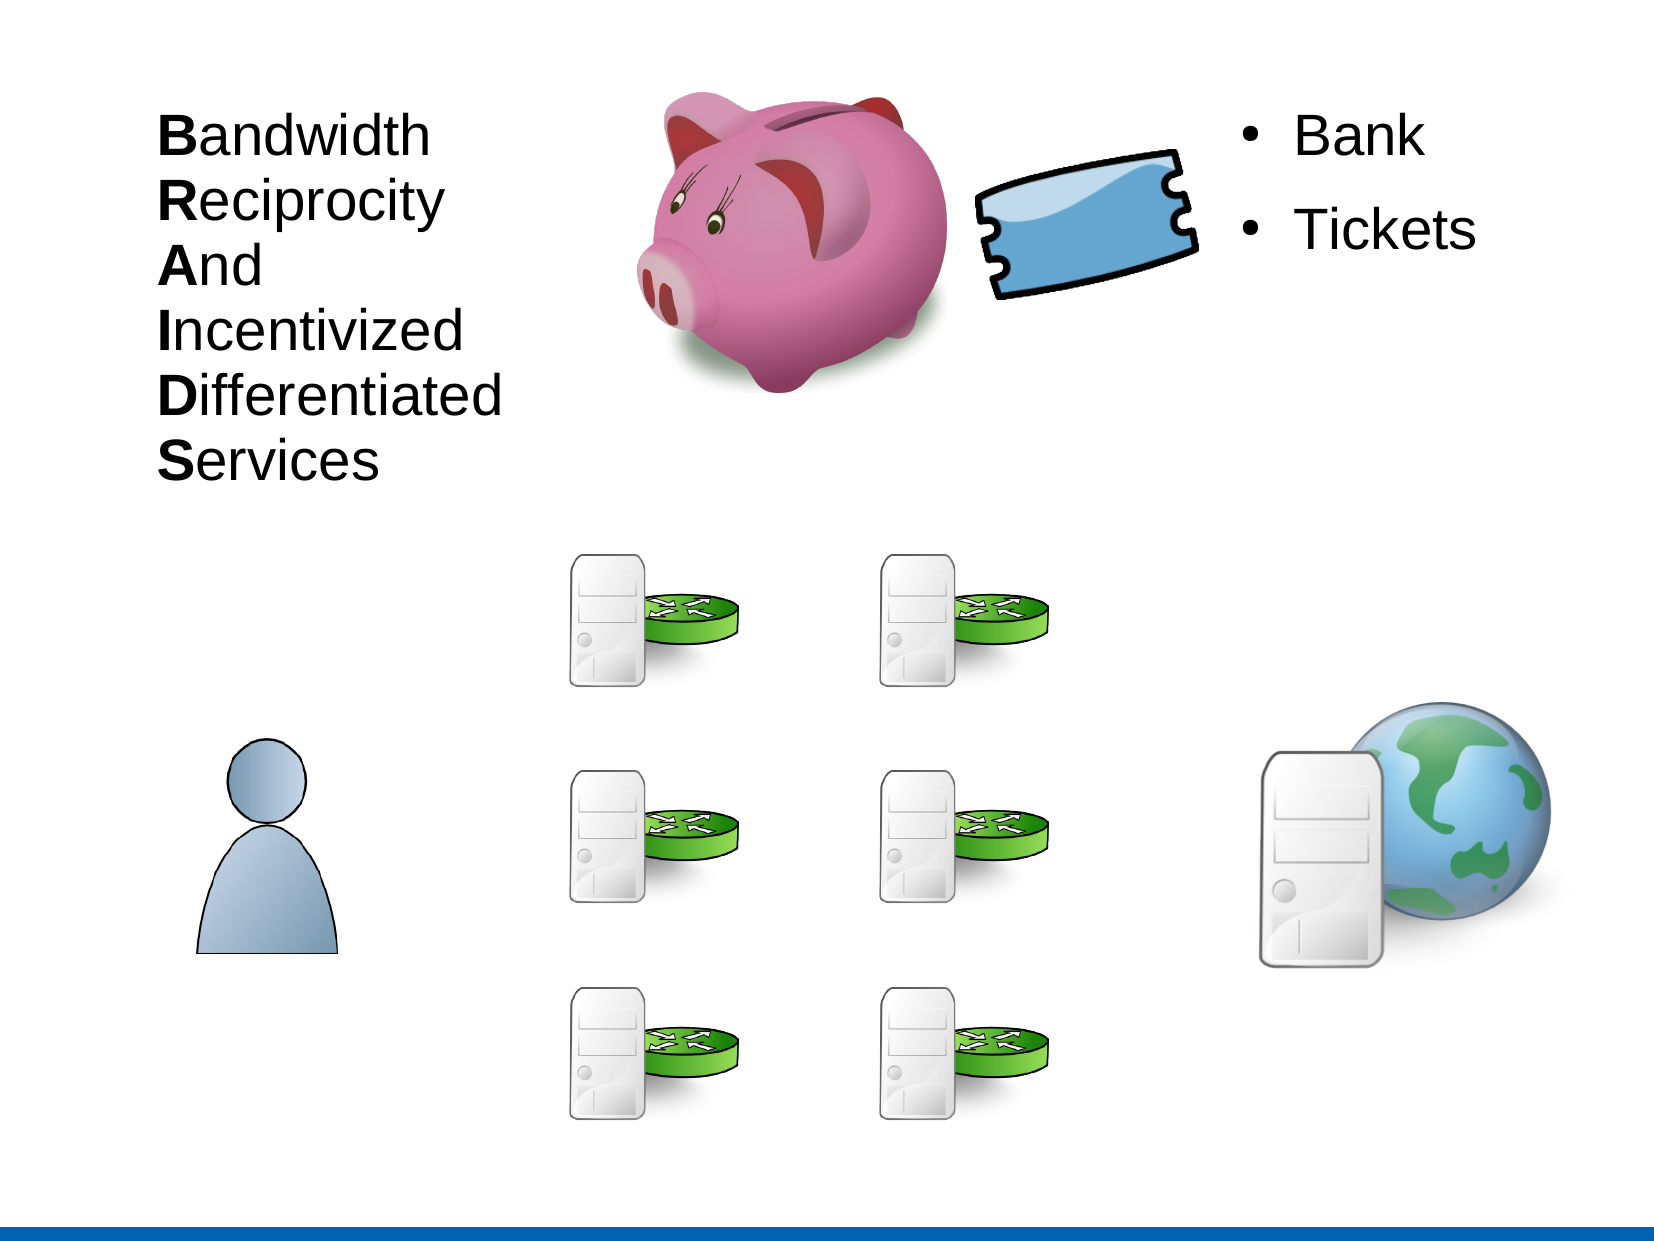

# Bandwidth Reciprocity And Incentivized Differentiated Services
Bank
Tickets